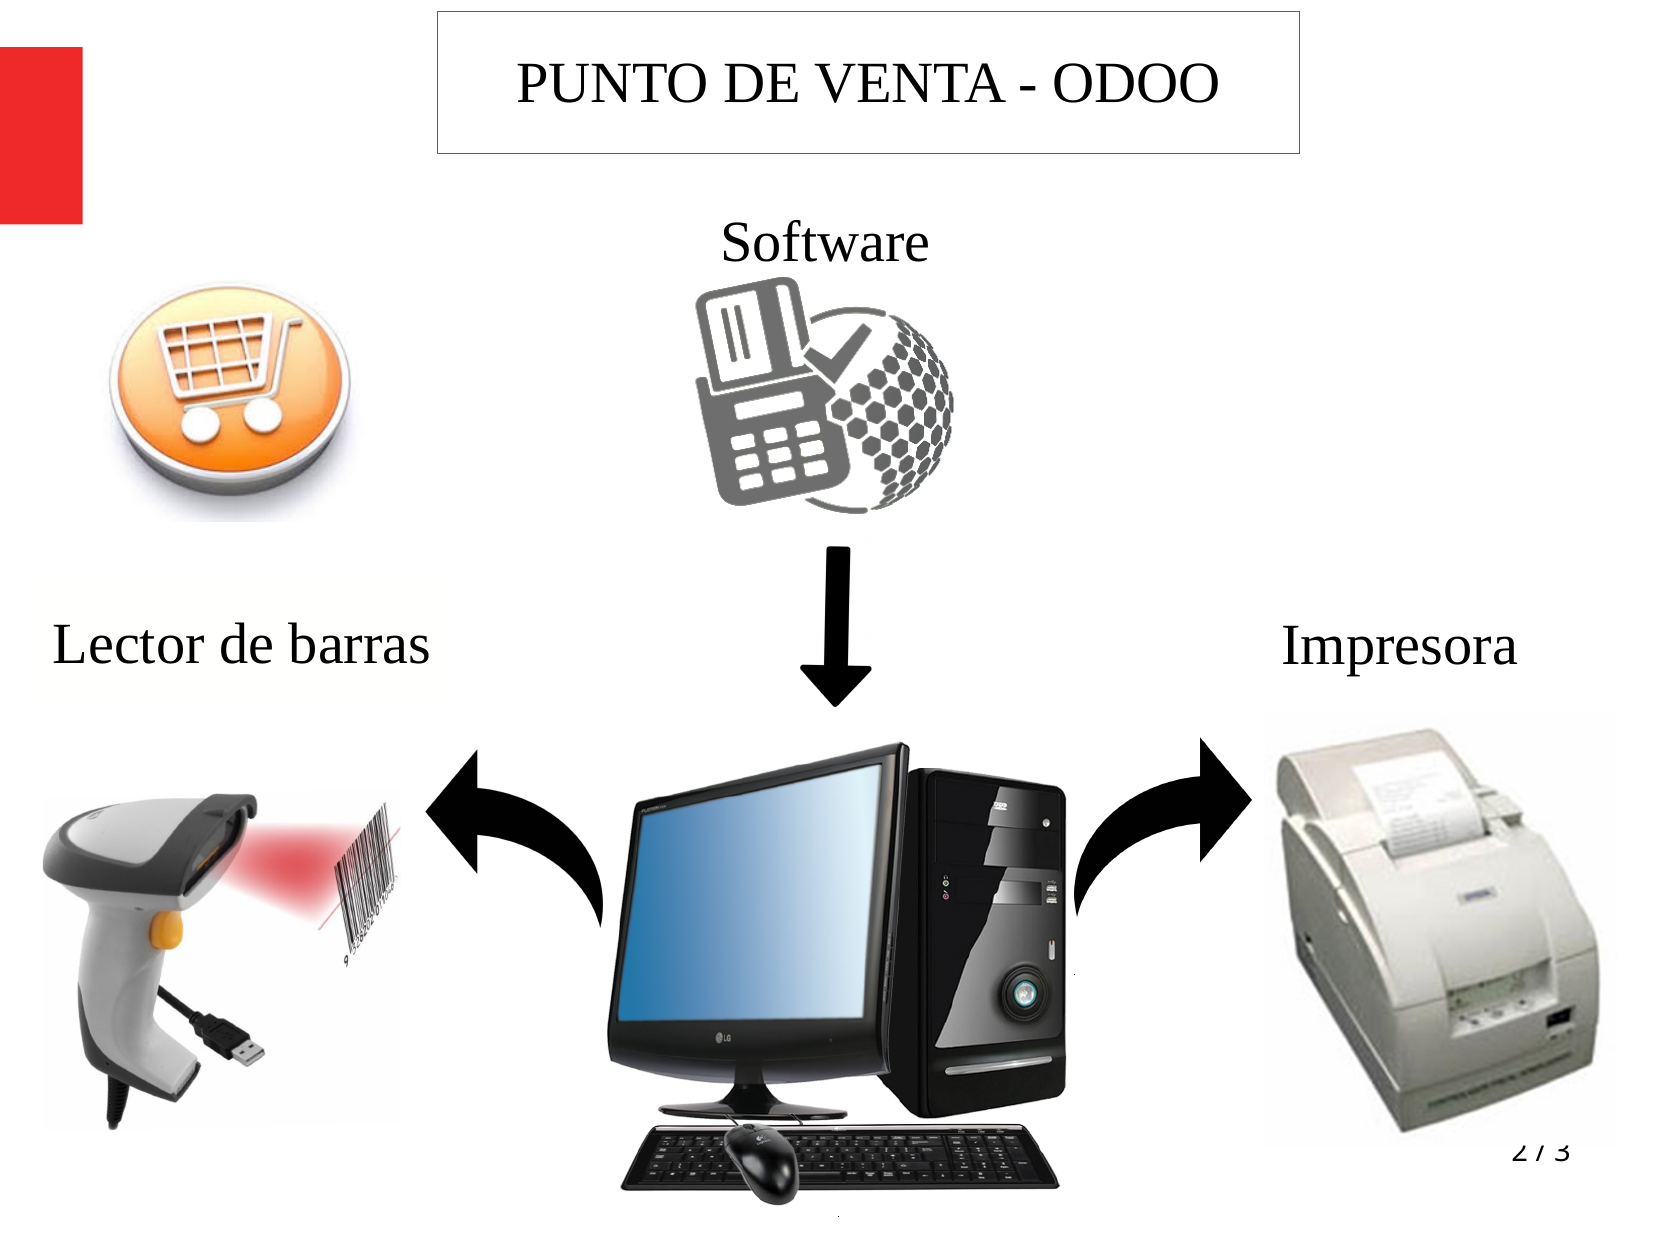

PUNTO DE VENTA - ODOO
Software
Lector de barras
Impresora
2